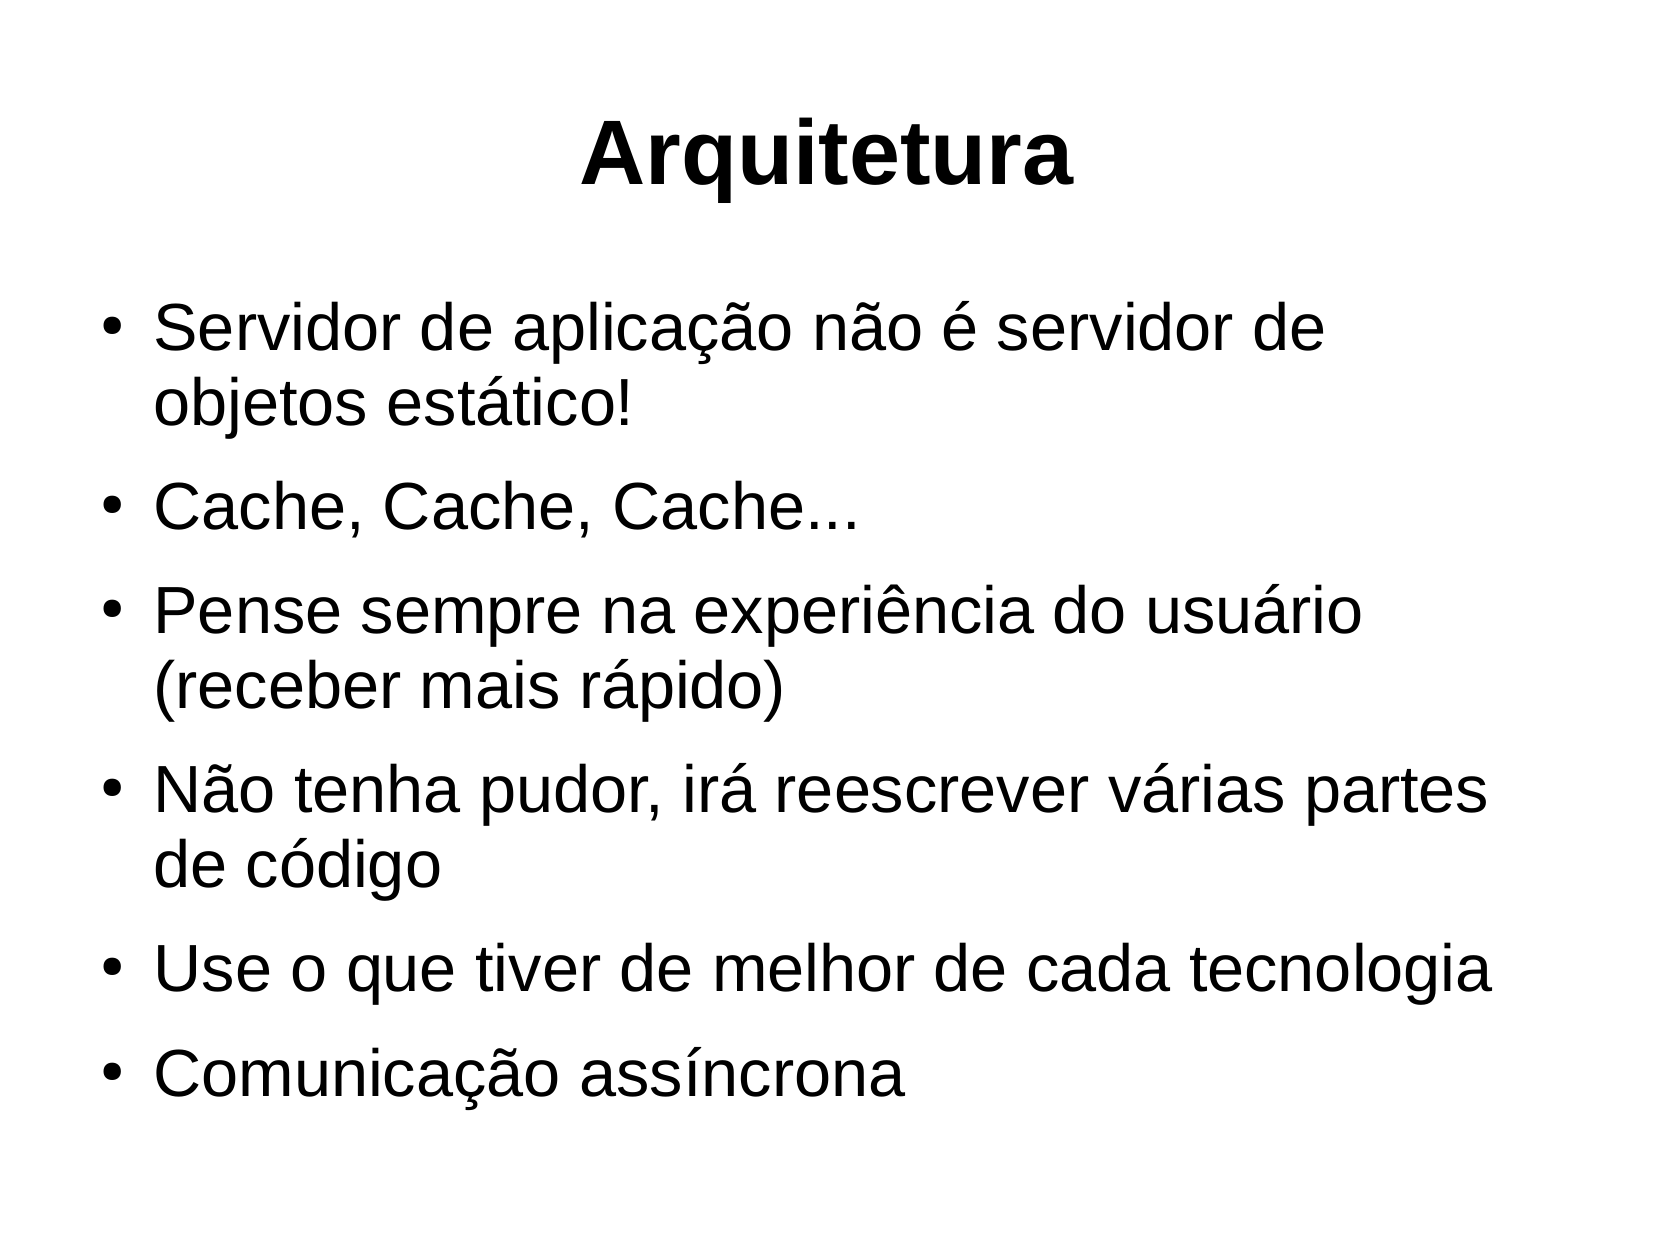

# Arquitetura
Servidor de aplicação não é servidor de objetos estático!
Cache, Cache, Cache...
Pense sempre na experiência do usuário (receber mais rápido)
Não tenha pudor, irá reescrever várias partes de código
Use o que tiver de melhor de cada tecnologia
Comunicação assíncrona